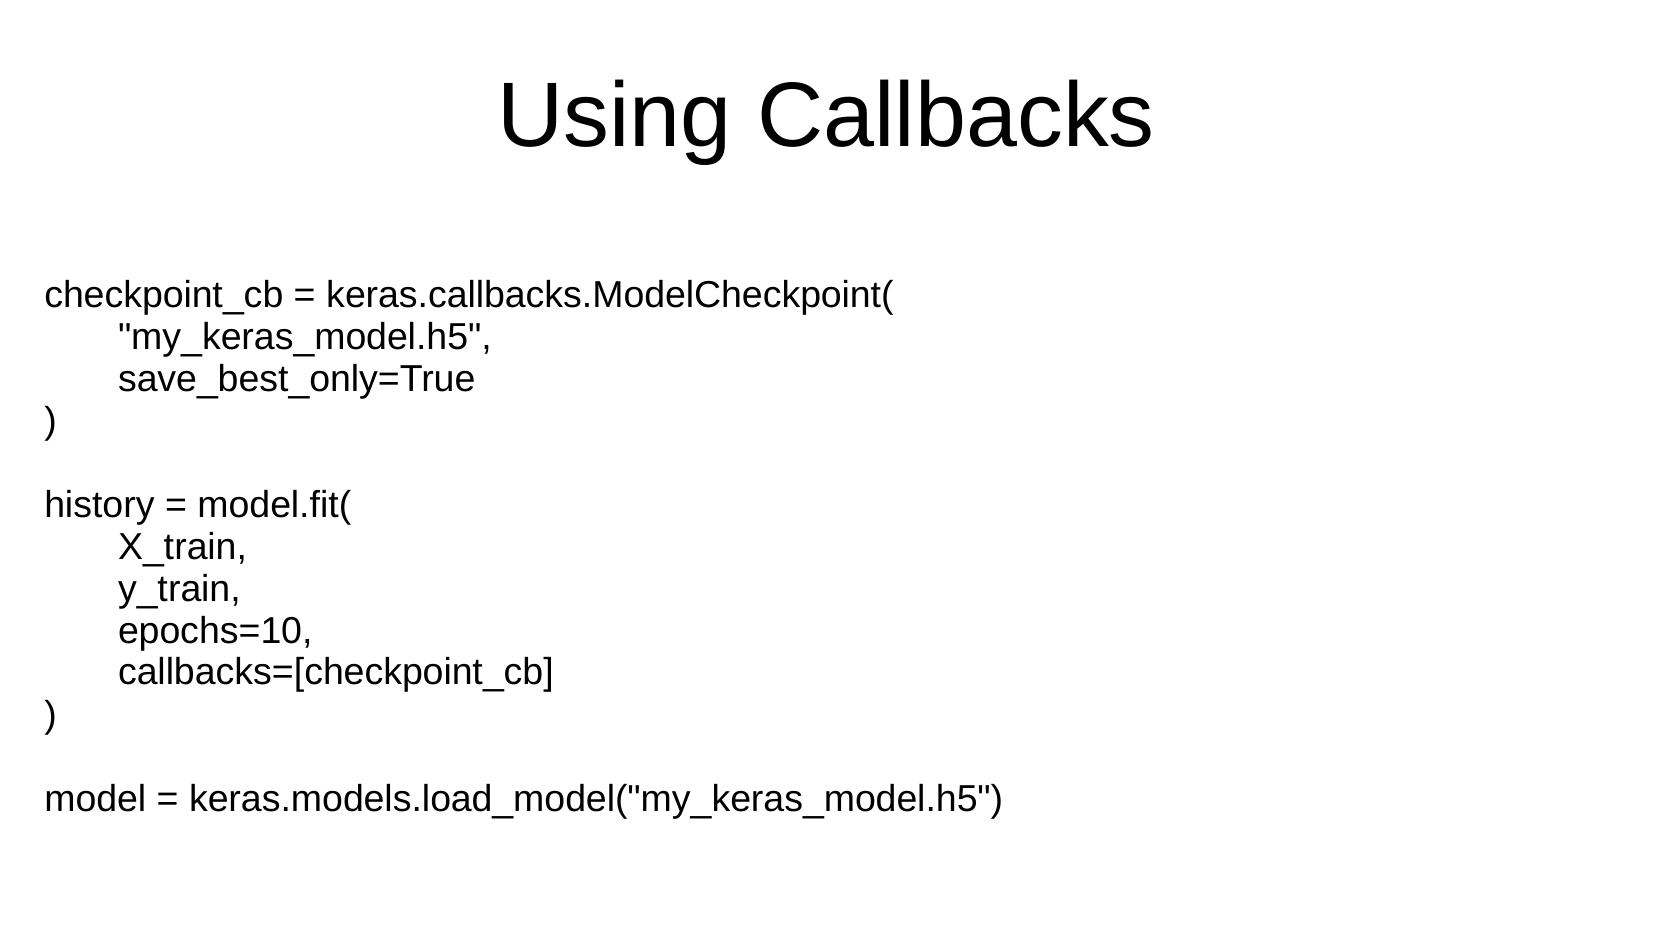

# Using Callbacks
checkpoint_cb = keras.callbacks.ModelCheckpoint(
	"my_keras_model.h5",
	save_best_only=True
)
history = model.fit(
	X_train,
	y_train,
	epochs=10,
	callbacks=[checkpoint_cb]
)
model = keras.models.load_model("my_keras_model.h5")